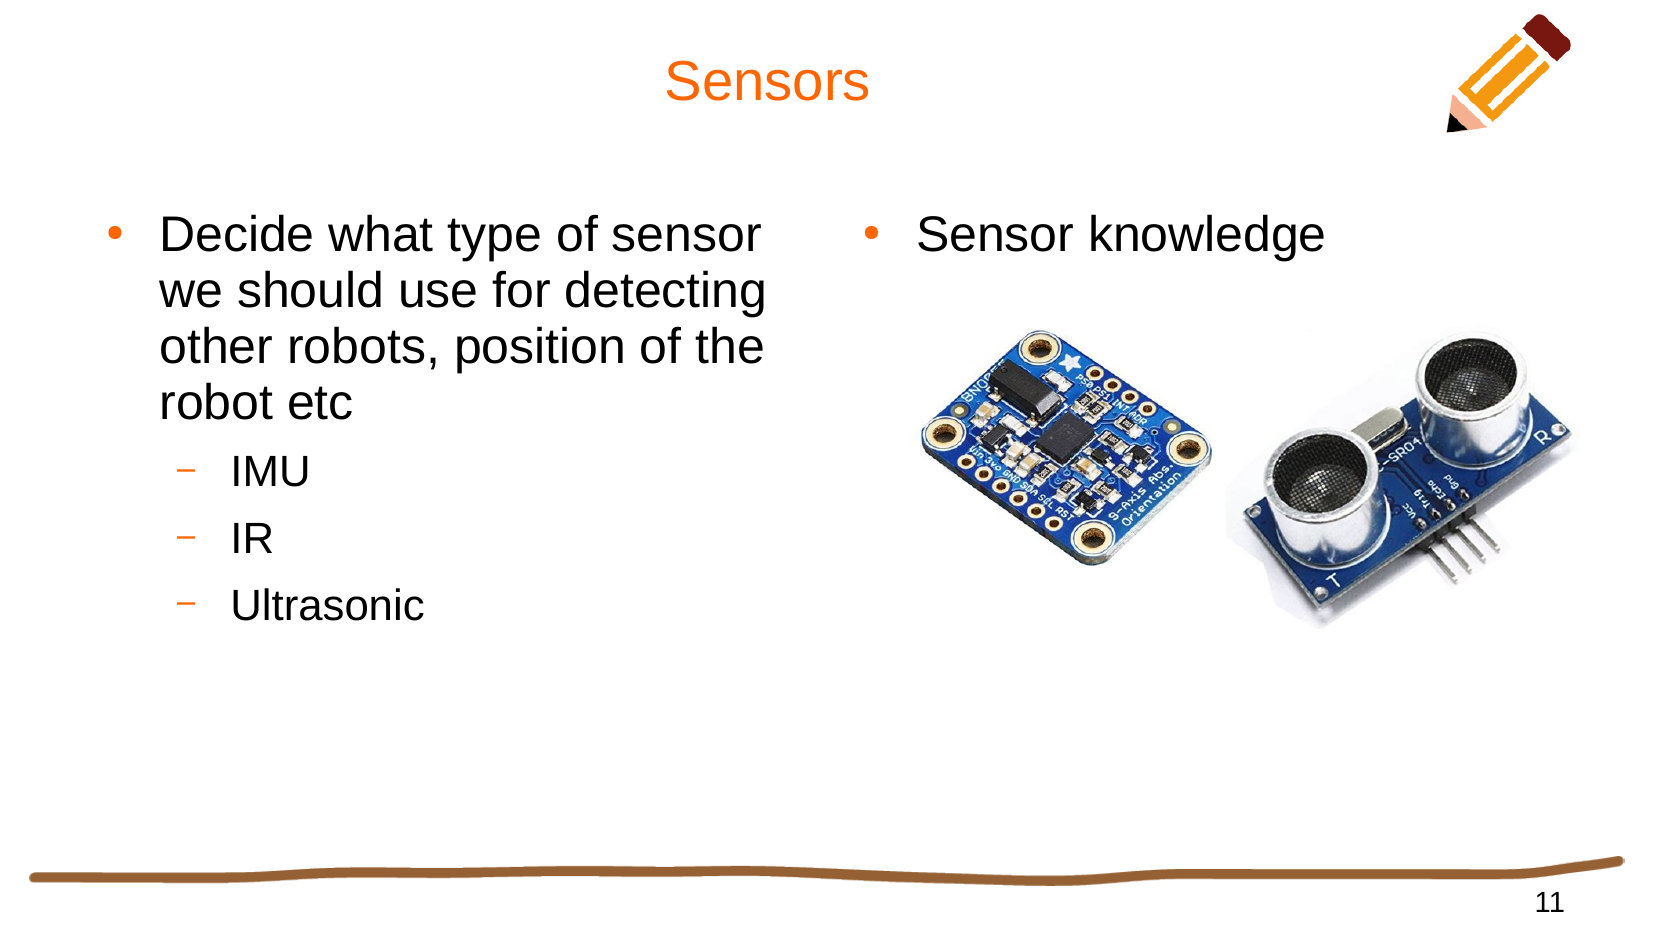

# Sensors
Decide what type of sensor we should use for detecting other robots, position of the robot etc
IMU
IR
Ultrasonic
Sensor knowledge
11